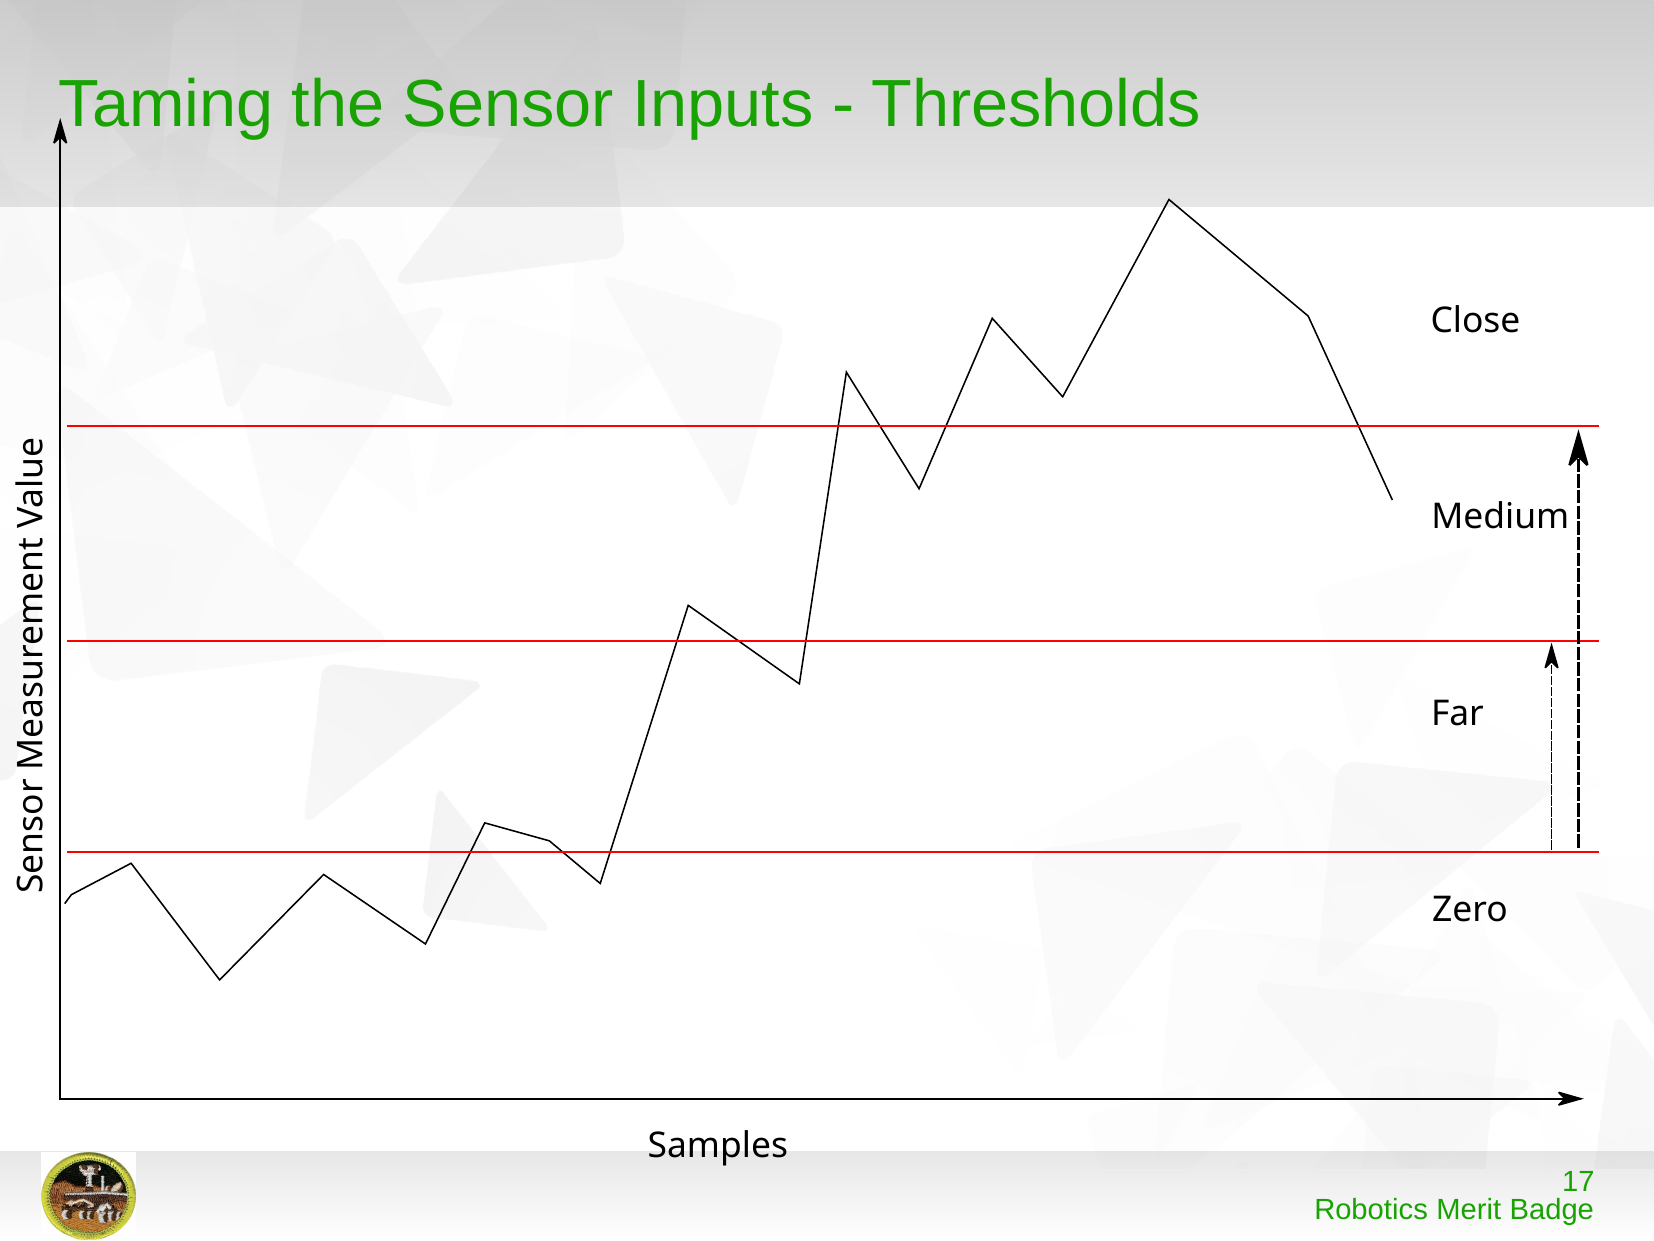

# Taming the Sensor Inputs - Thresholds
17
Robotics Merit Badge